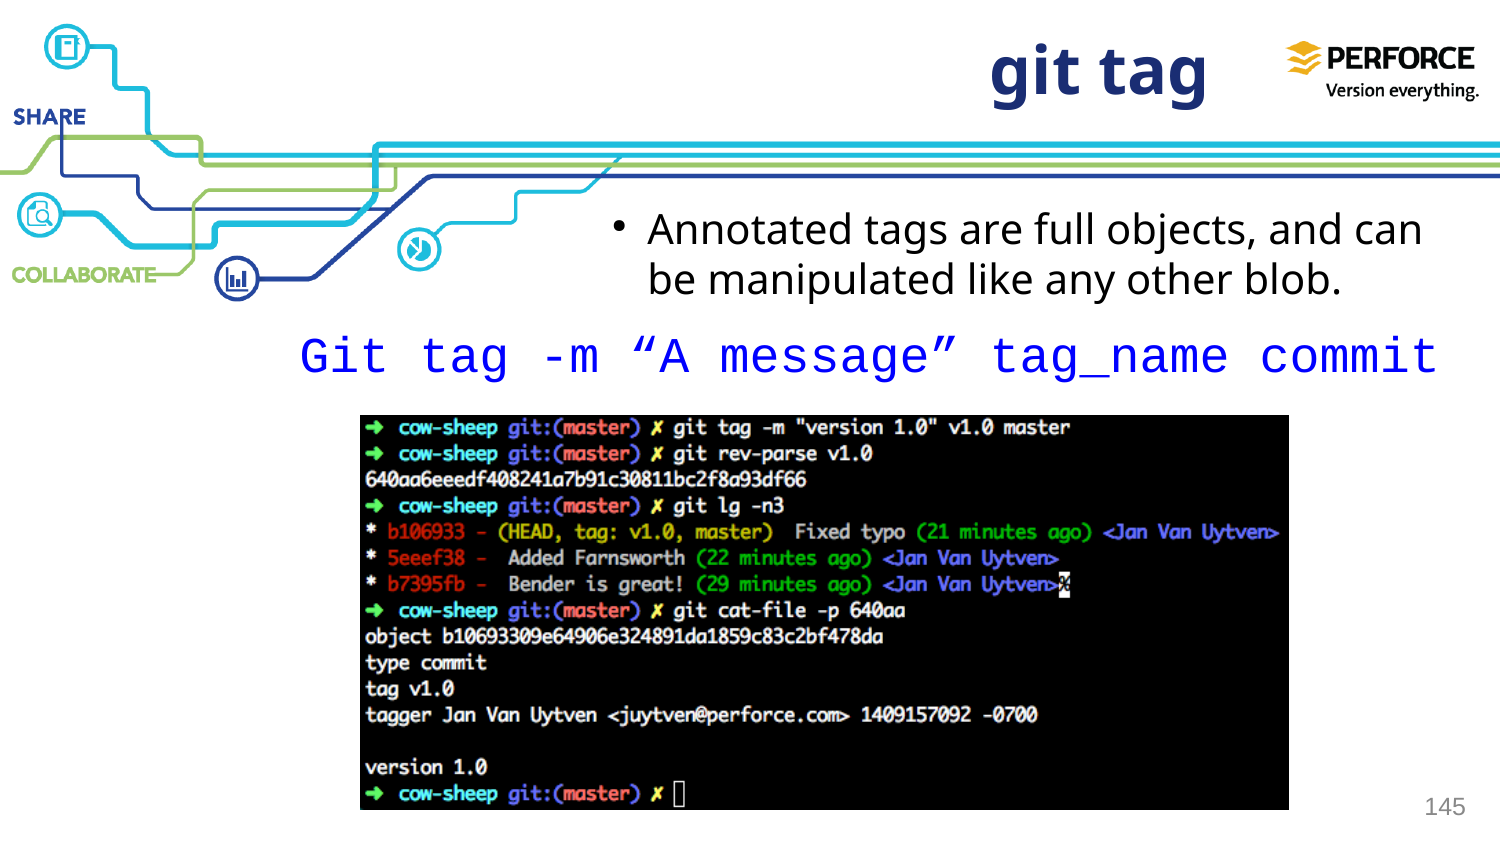

# git tag
Annotated tags are full objects, and can be manipulated like any other blob.
Git tag -m “A message” tag_name commit